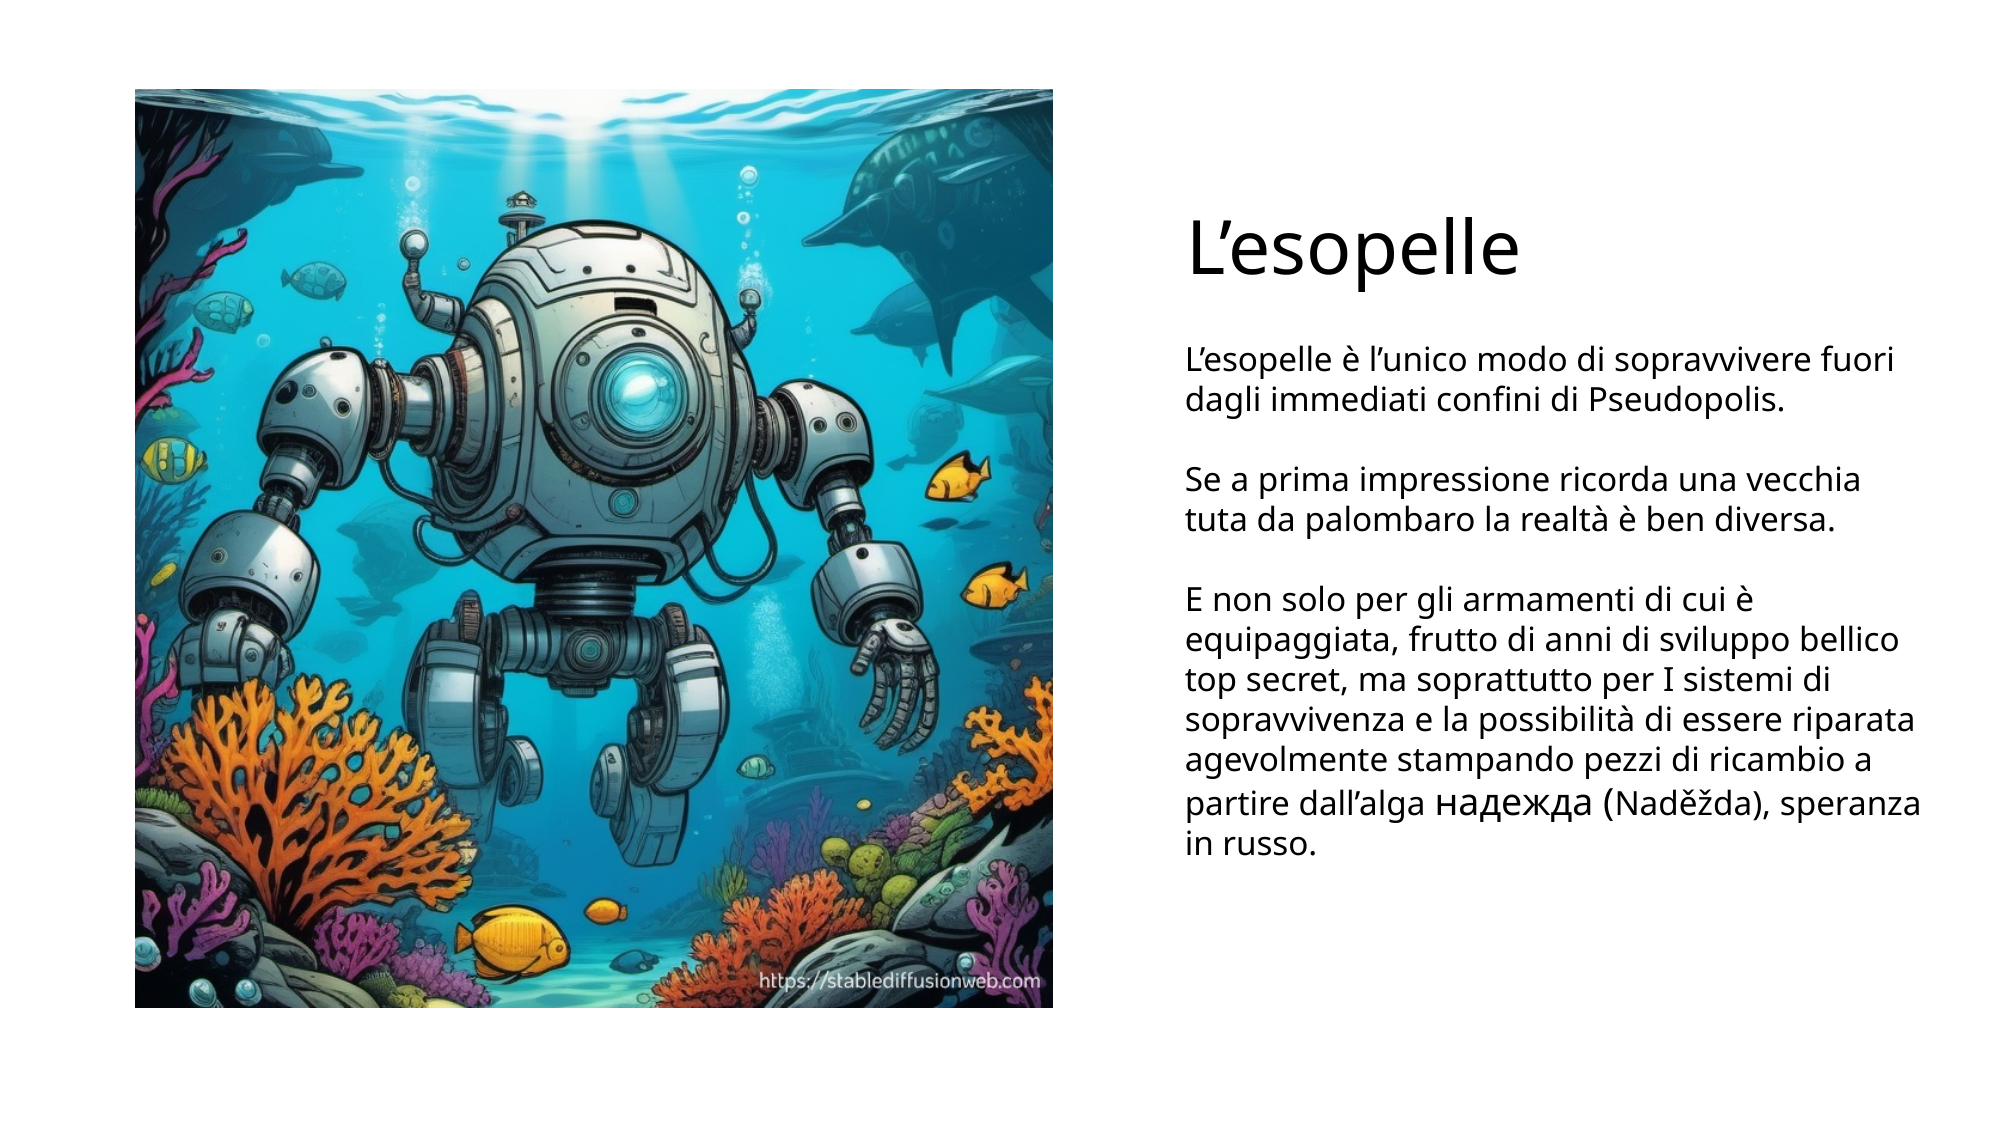

L’esopelle
L’esopelle è l’unico modo di sopravvivere fuori dagli immediati confini di Pseudopolis.
Se a prima impressione ricorda una vecchia tuta da palombaro la realtà è ben diversa.
E non solo per gli armamenti di cui è equipaggiata, frutto di anni di sviluppo bellico top secret, ma soprattutto per I sistemi di sopravvivenza e la possibilità di essere riparata agevolmente stampando pezzi di ricambio a partire dall’alga надежда (Naděžda), speranza in russo.